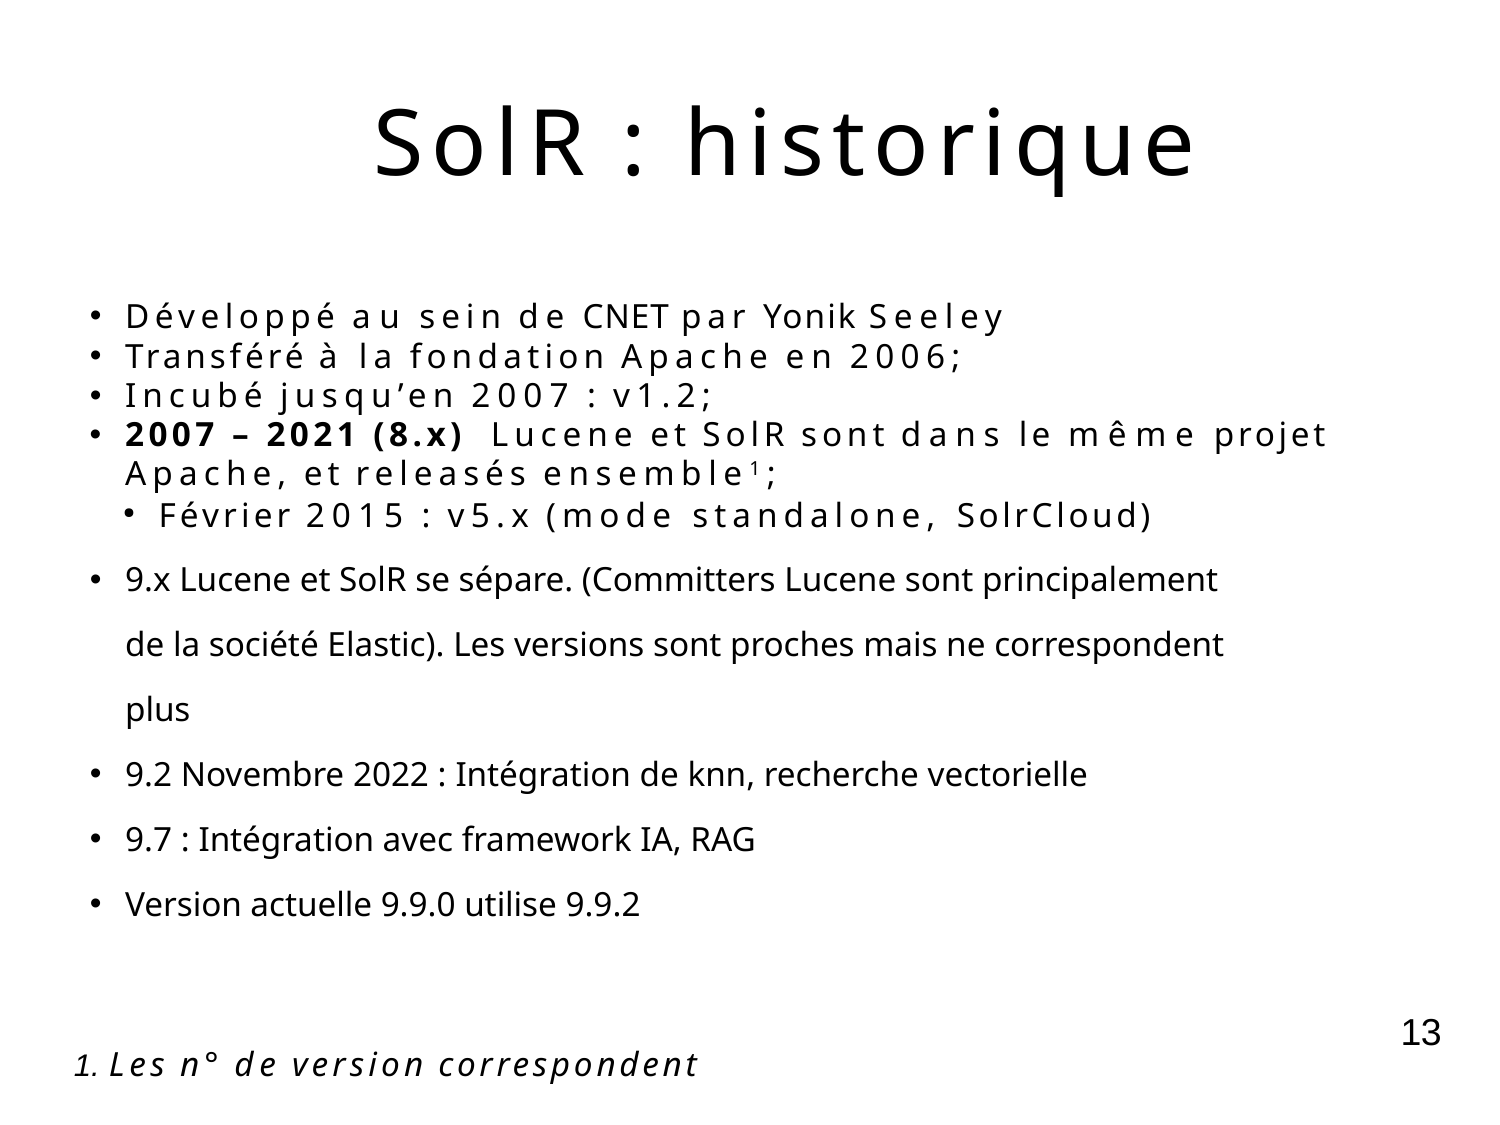

# SolR : historique
Développé au sein de CNET par Yonik Seeley
Transféré à la fondation Apache en 2006;
Incubé jusqu’en 2007 : v1.2;
2007 – 2021 (8.x) Lucene et SolR sont dans le même projet Apache, et releasés ensemble1;
Février 2015 : v5.x (mode standalone, SolrCloud)
9.x Lucene et SolR se sépare. (Committers Lucene sont principalement de la société Elastic). Les versions sont proches mais ne correspondent plus
9.2 Novembre 2022 : Intégration de knn, recherche vectorielle
9.7 : Intégration avec framework IA, RAG
Version actuelle 9.9.0 utilise 9.9.2
13
1. Les n° de version correspondent